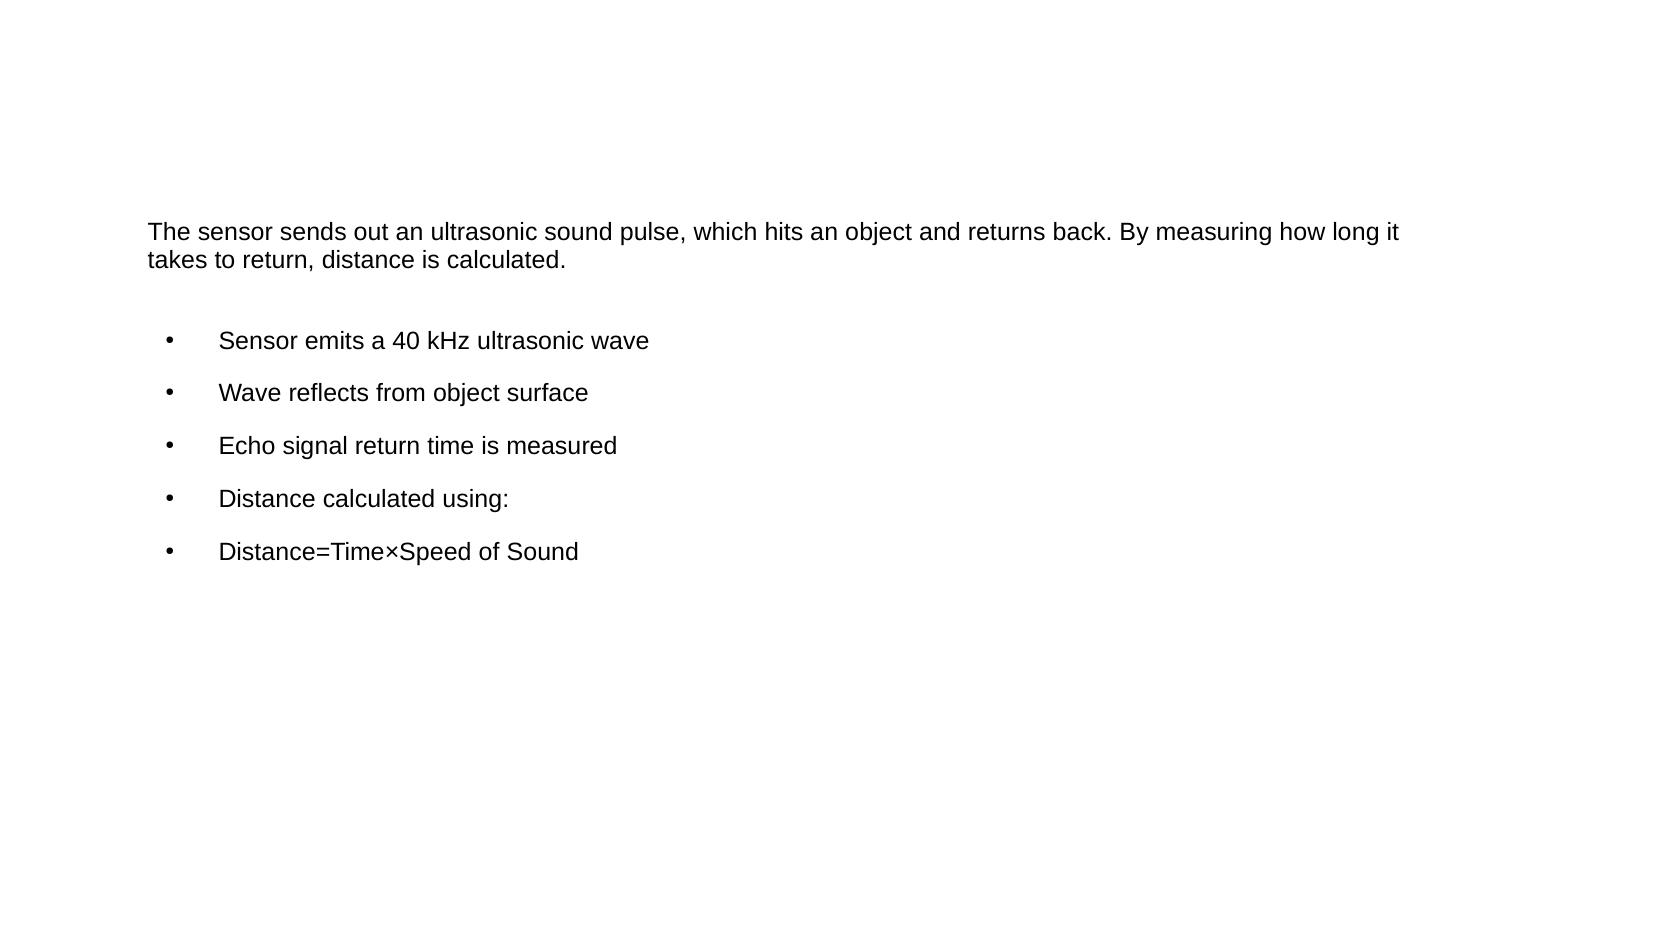

#
The sensor sends out an ultrasonic sound pulse, which hits an object and returns back. By measuring how long it takes to return, distance is calculated.
Sensor emits a 40 kHz ultrasonic wave
Wave reflects from object surface
Echo signal return time is measured
Distance calculated using:
Distance=Time×Speed of Sound